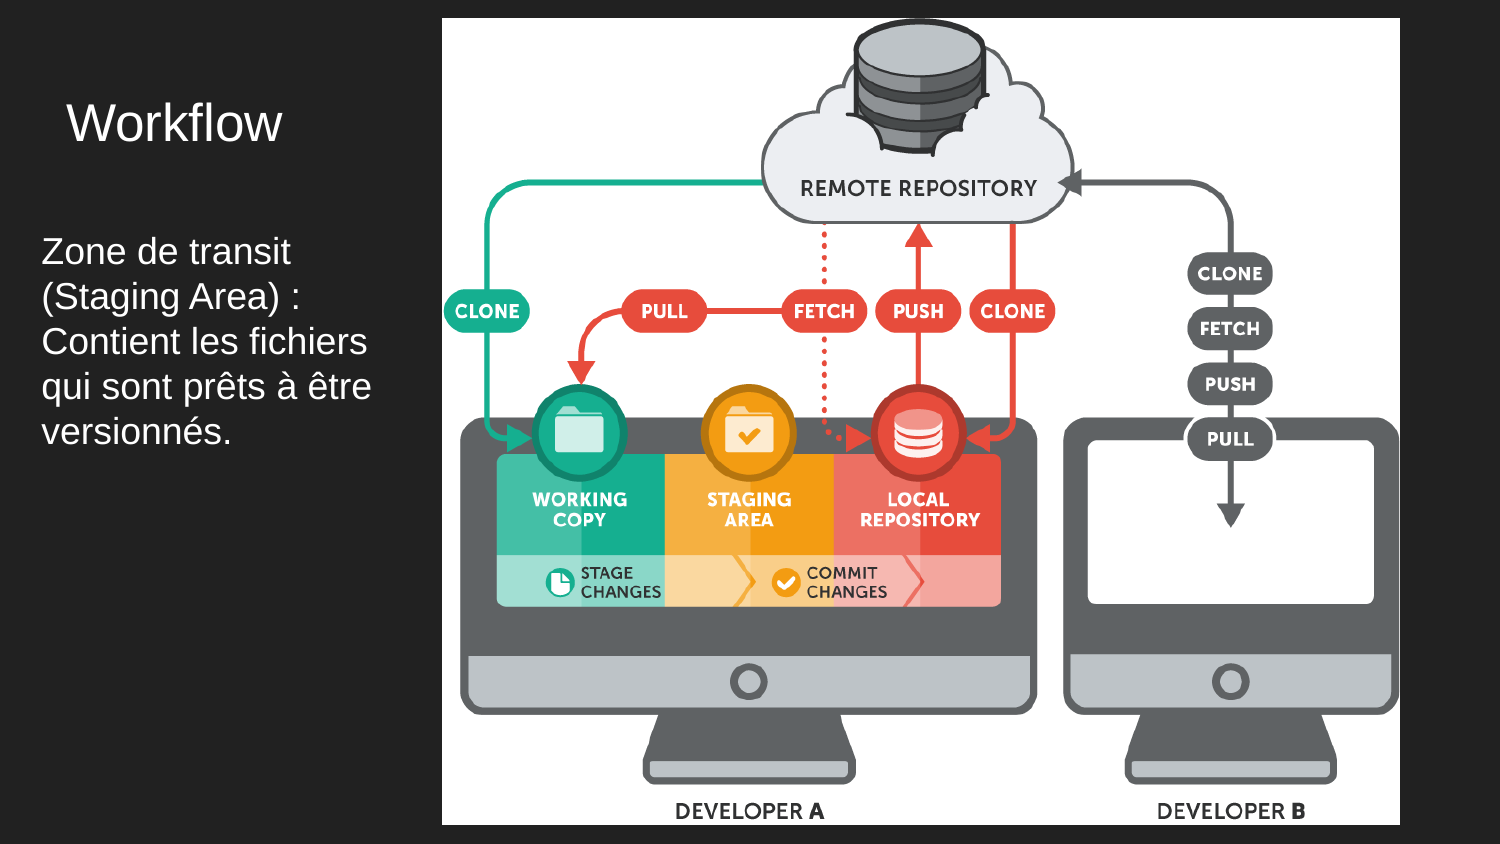

# Workflow
Zone de transit (Staging Area) : Contient les fichiers qui sont prêts à être versionnés.